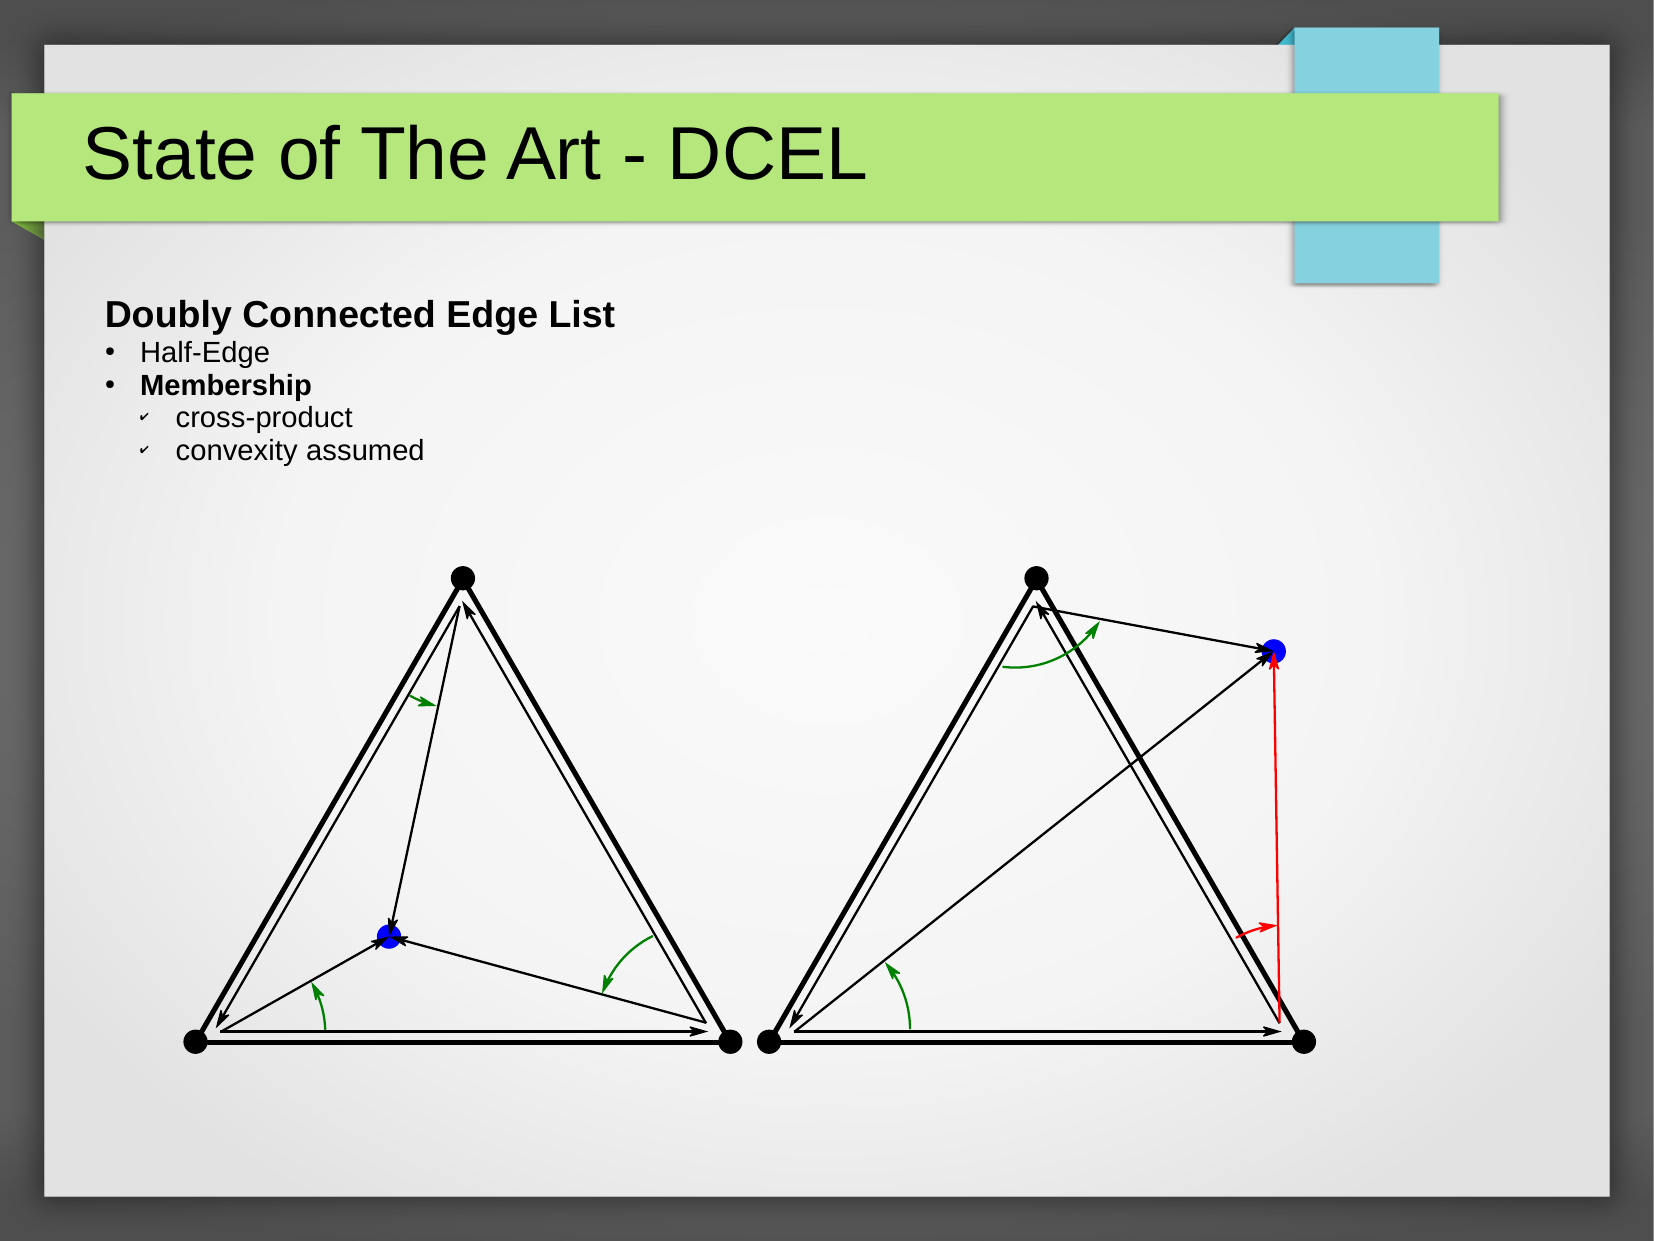

# State of The Art - DCEL
Doubly Connected Edge List
Half-Edge
Membership
cross-product
convexity assumed